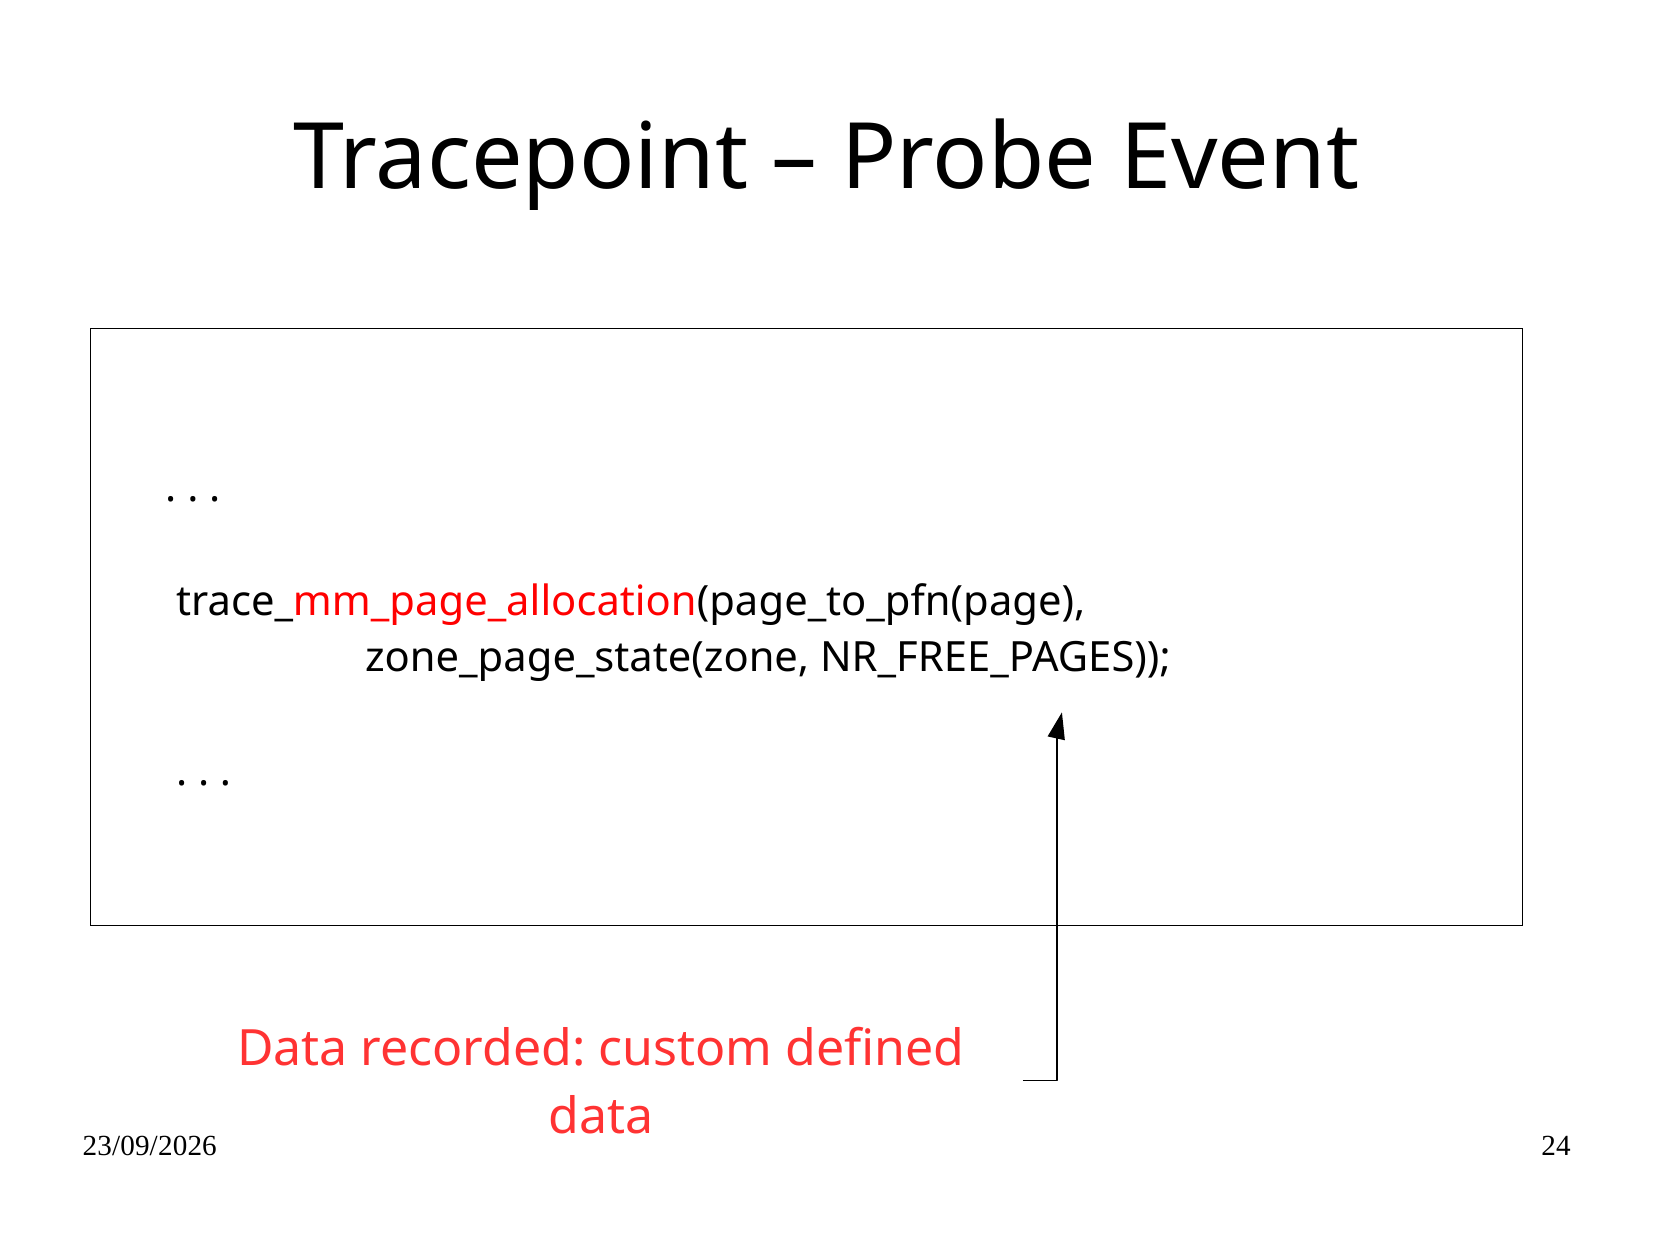

# Tracepoint – Probe Event
 . . .
 trace_mm_page_allocation(page_to_pfn(page),
			 zone_page_state(zone, NR_FREE_PAGES));
 . . .
Data recorded: custom defined data
24